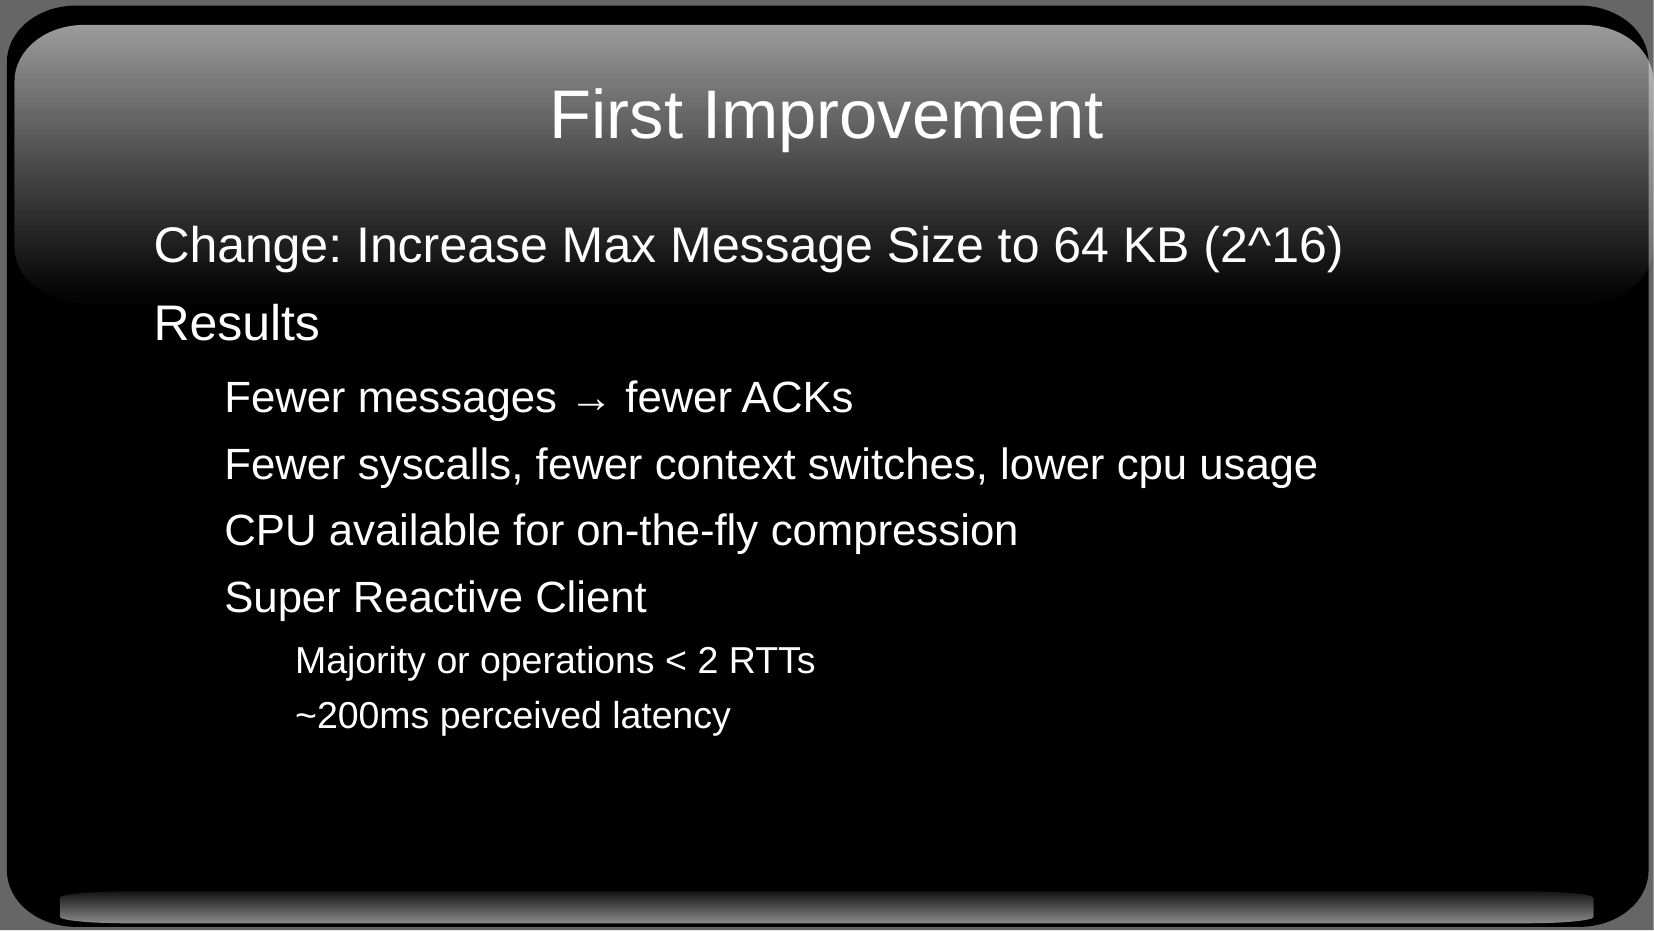

# First Improvement
Change: Increase Max Message Size to 64 KB (2^16)
Results
Fewer messages → fewer ACKs
Fewer syscalls, fewer context switches, lower cpu usage
CPU available for on-the-fly compression
Super Reactive Client
Majority or operations < 2 RTTs
~200ms perceived latency